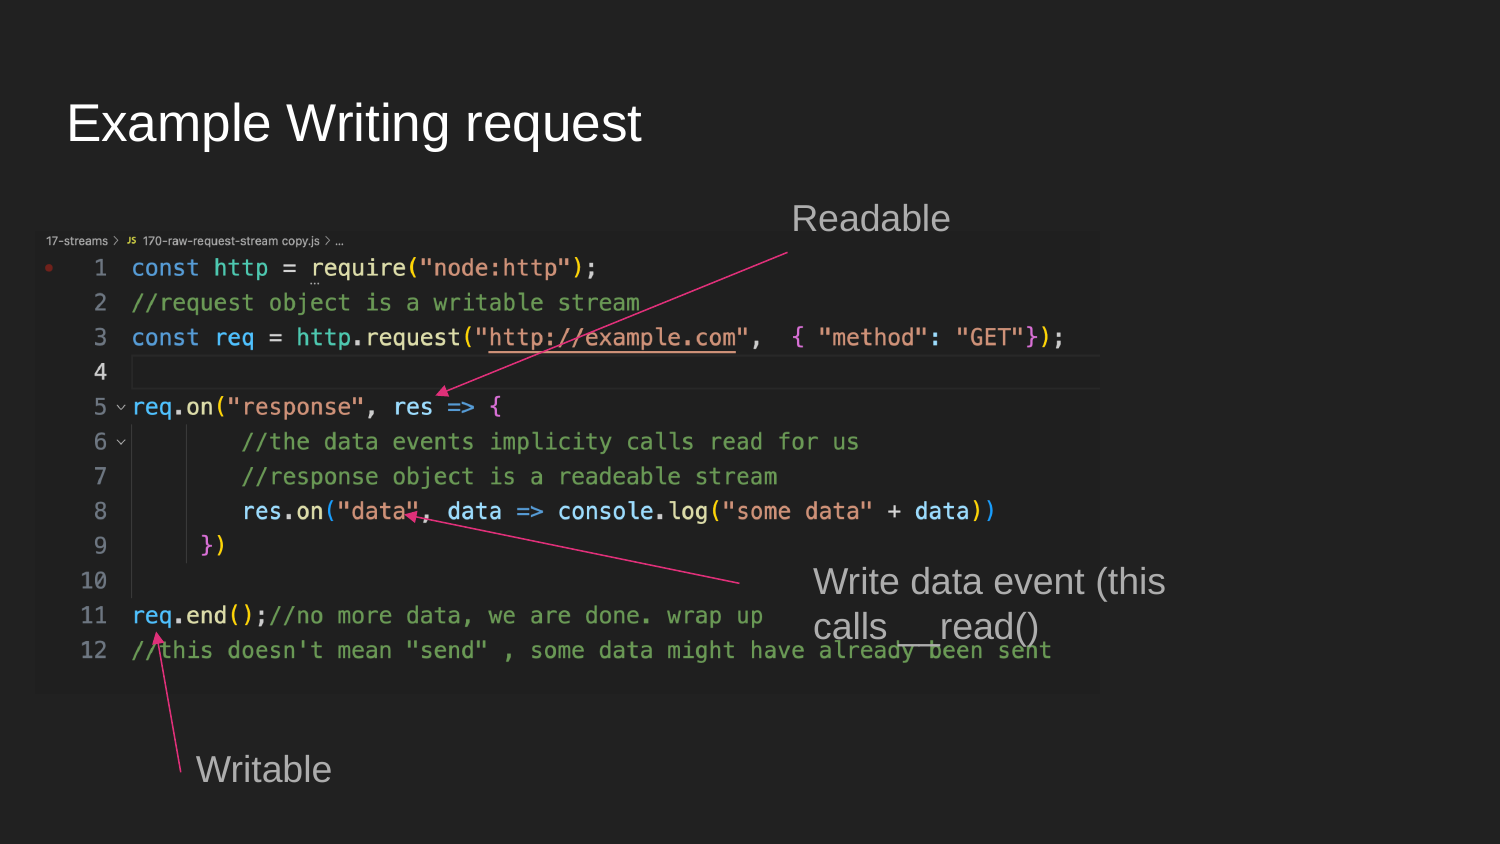

# Example Writing request
Readable
Write data event (this calls __read()
Writable